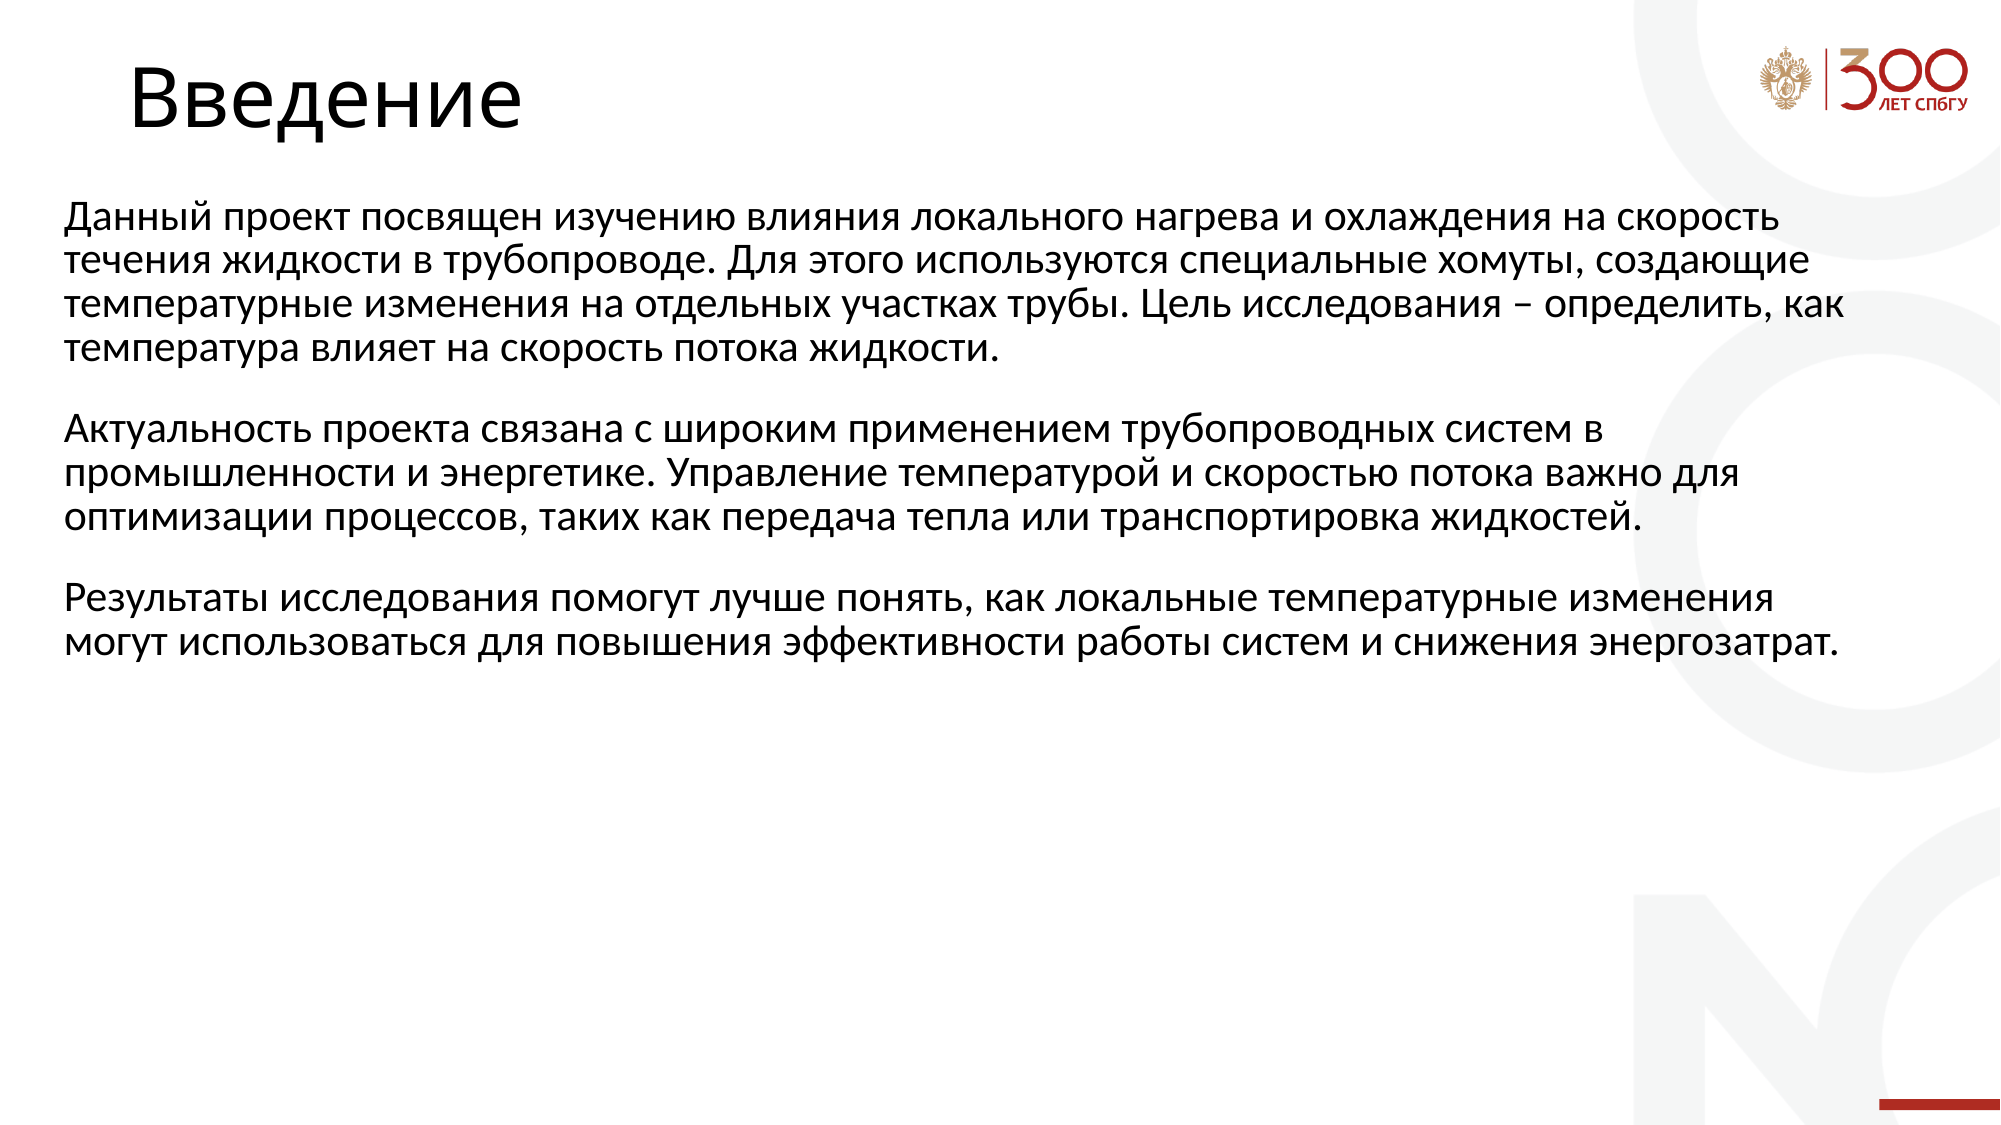

Введение
Данный проект посвящен изучению влияния локального нагрева и охлаждения на скорость течения жидкости в трубопроводе. Для этого используются специальные хомуты, создающие температурные изменения на отдельных участках трубы. Цель исследования – определить, как температура влияет на скорость потока жидкости.
Актуальность проекта связана с широким применением трубопроводных систем в промышленности и энергетике. Управление температурой и скоростью потока важно для оптимизации процессов, таких как передача тепла или транспортировка жидкостей.
Результаты исследования помогут лучше понять, как локальные температурные изменения могут использоваться для повышения эффективности работы систем и снижения энергозатрат.
#